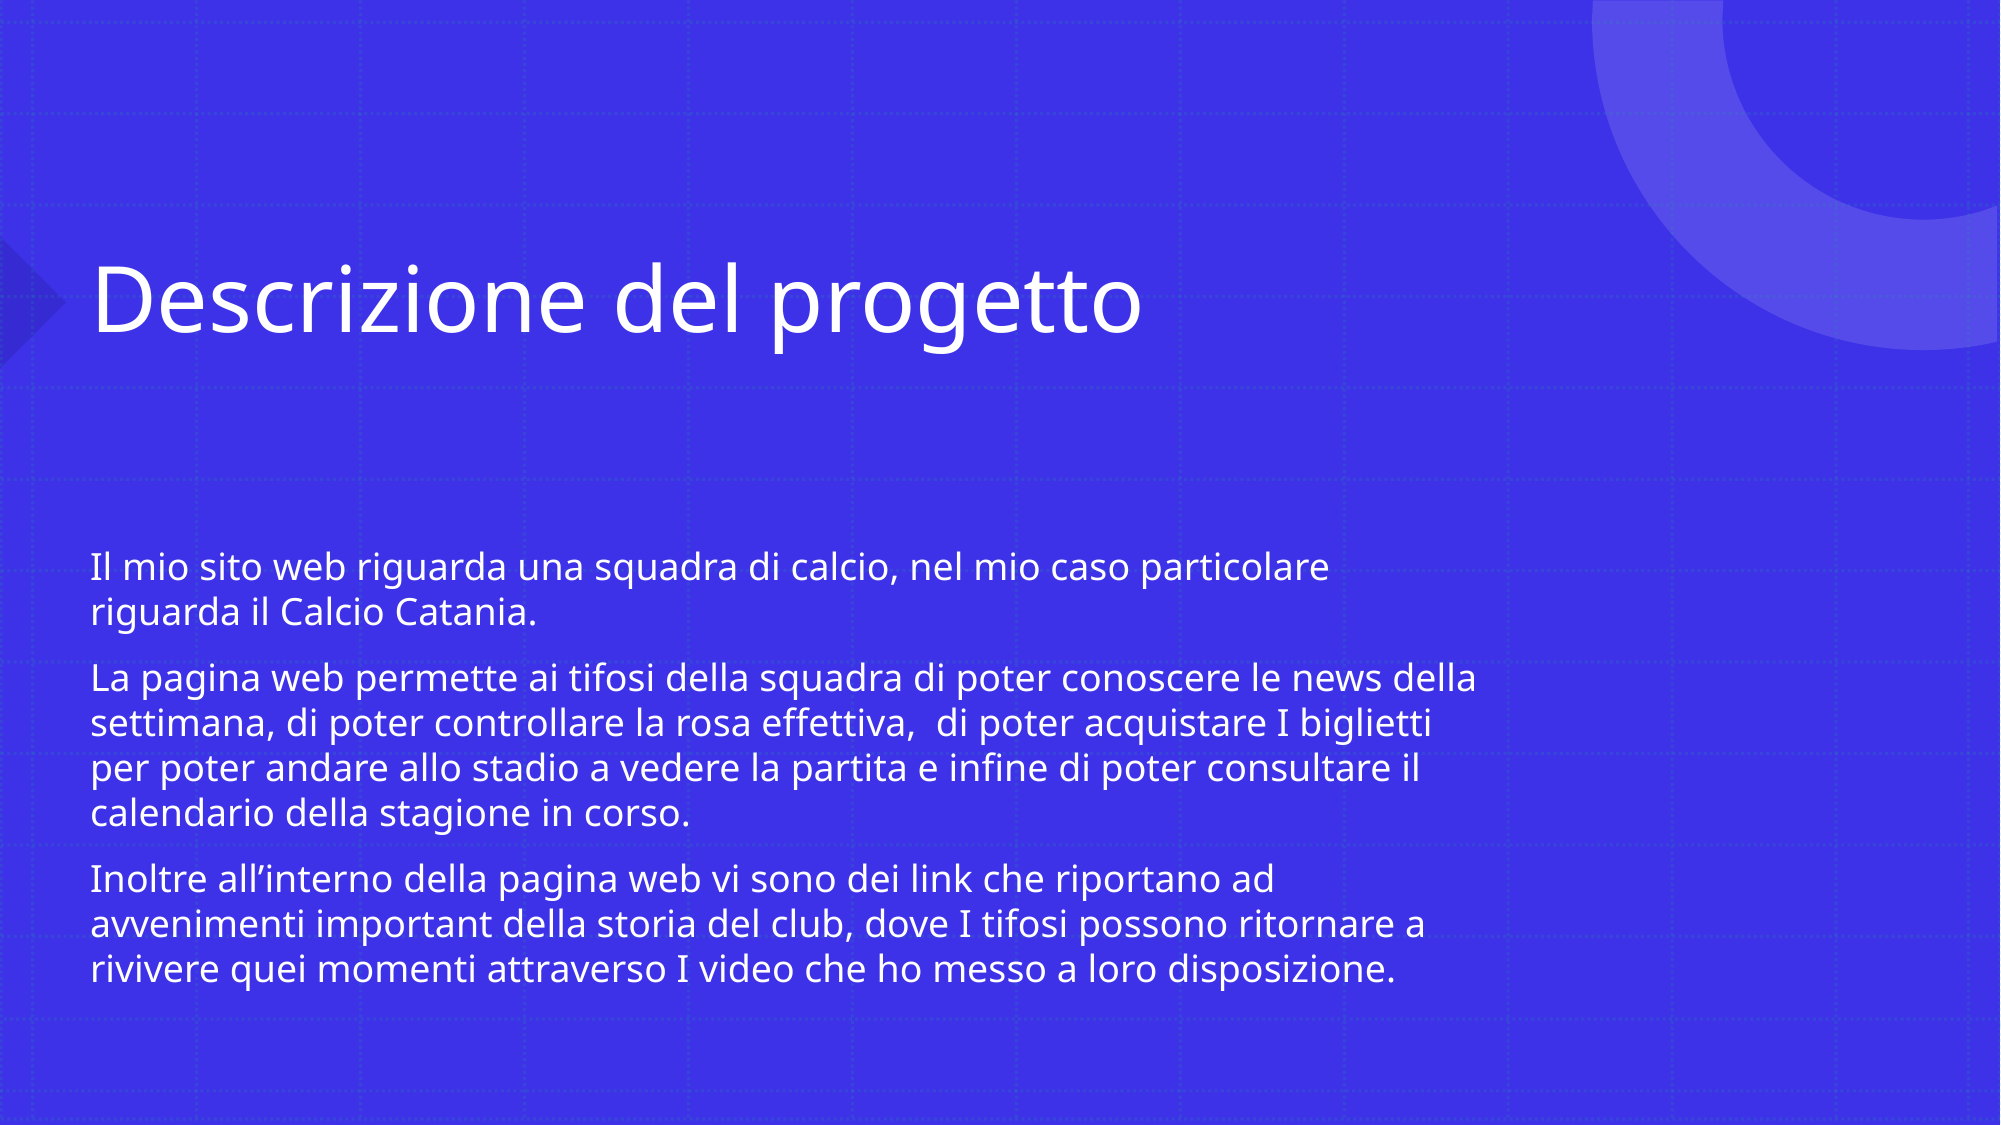

# Descrizione del progetto
Il mio sito web riguarda una squadra di calcio, nel mio caso particolare riguarda il Calcio Catania.
La pagina web permette ai tifosi della squadra di poter conoscere le news della settimana, di poter controllare la rosa effettiva, di poter acquistare I biglietti per poter andare allo stadio a vedere la partita e infine di poter consultare il calendario della stagione in corso.
Inoltre all’interno della pagina web vi sono dei link che riportano ad avvenimenti important della storia del club, dove I tifosi possono ritornare a rivivere quei momenti attraverso I video che ho messo a loro disposizione.